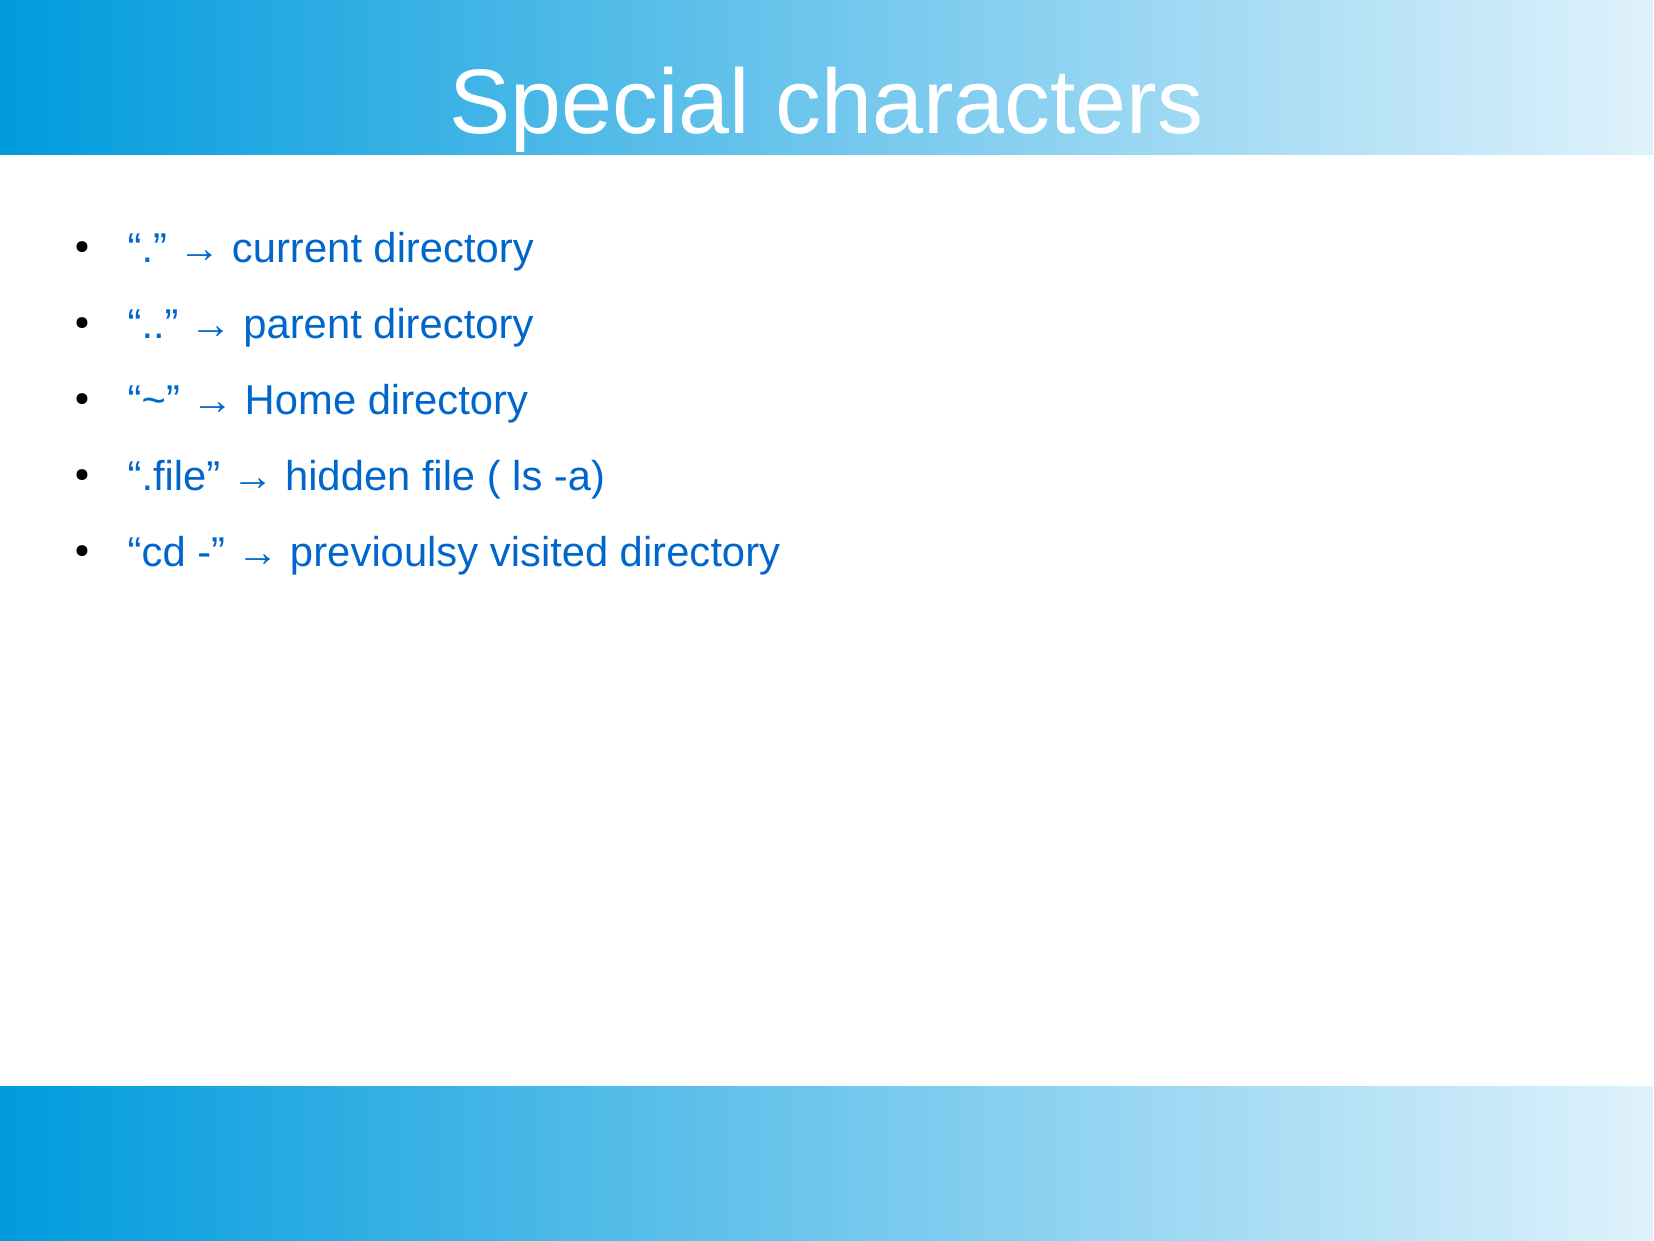

# Special characters
“.” → current directory
“..” → parent directory
“~” → Home directory
“.file” → hidden file ( ls -a)
“cd -” → previoulsy visited directory